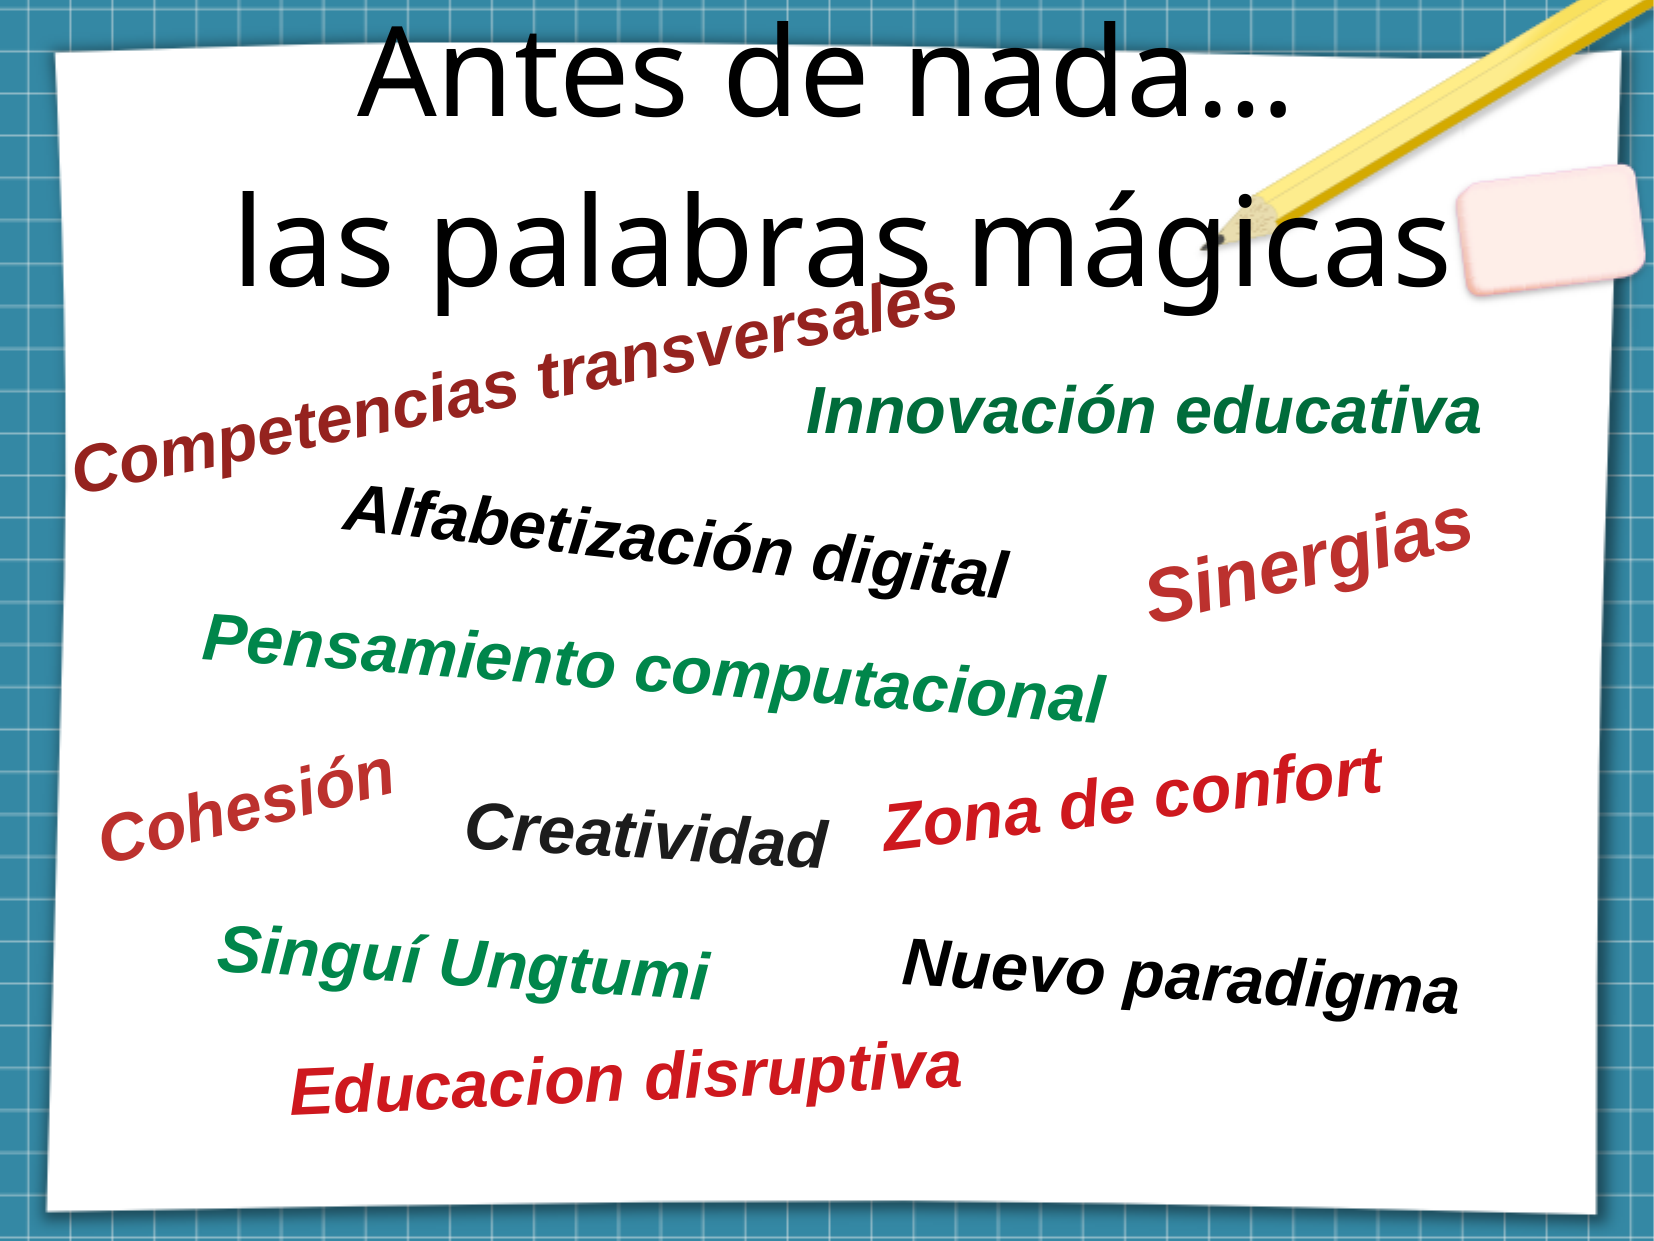

# Antes de nada… las palabras mágicas
Competencias transversales
Innovación educativa
Alfabetización digital
Sinergias
Pensamiento computacional
Zona de confort
Cohesión
Creatividad
Singuí Ungtumi
Nuevo paradigma
Educacion disruptiva